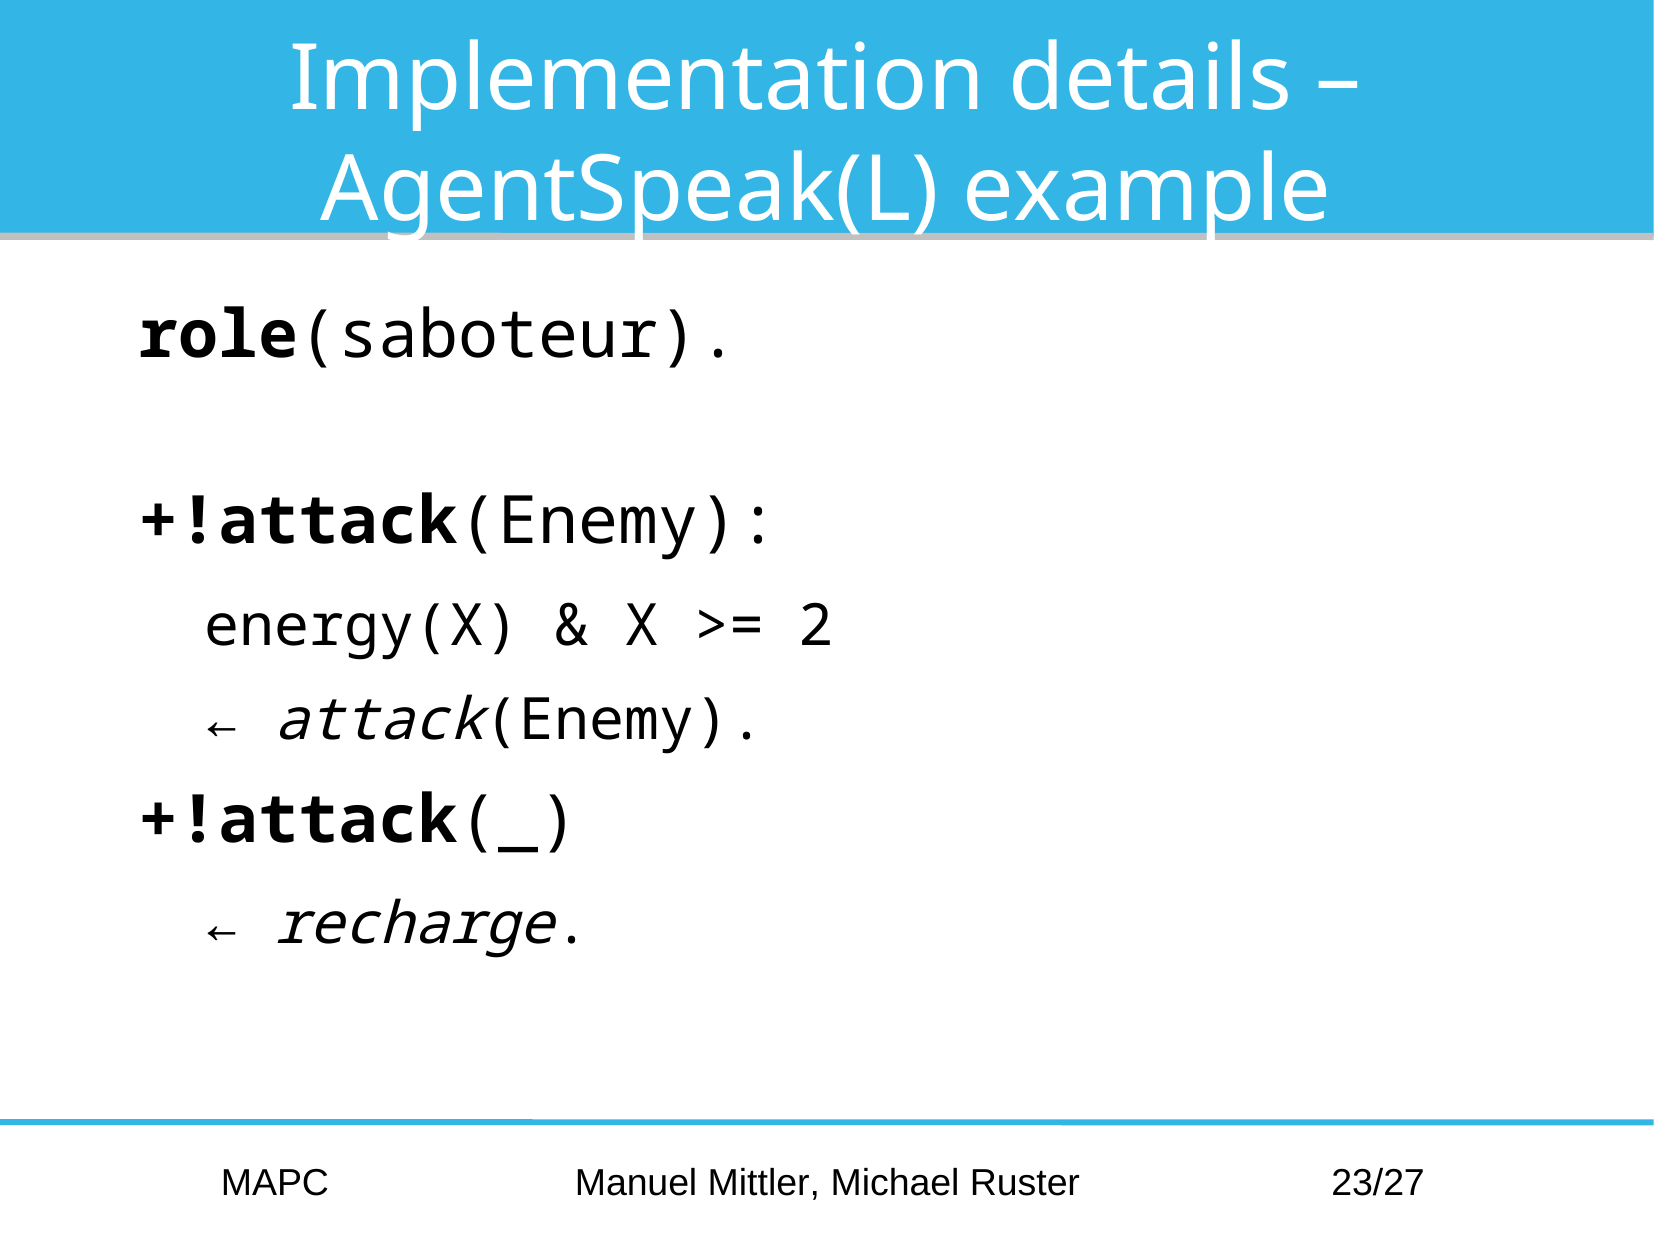

# Implementation details – AgentSpeak(L) example
role(saboteur).
+!attack(Enemy):
energy(X) & X >= 2
← attack(Enemy).
+!attack(_)
← recharge.
23